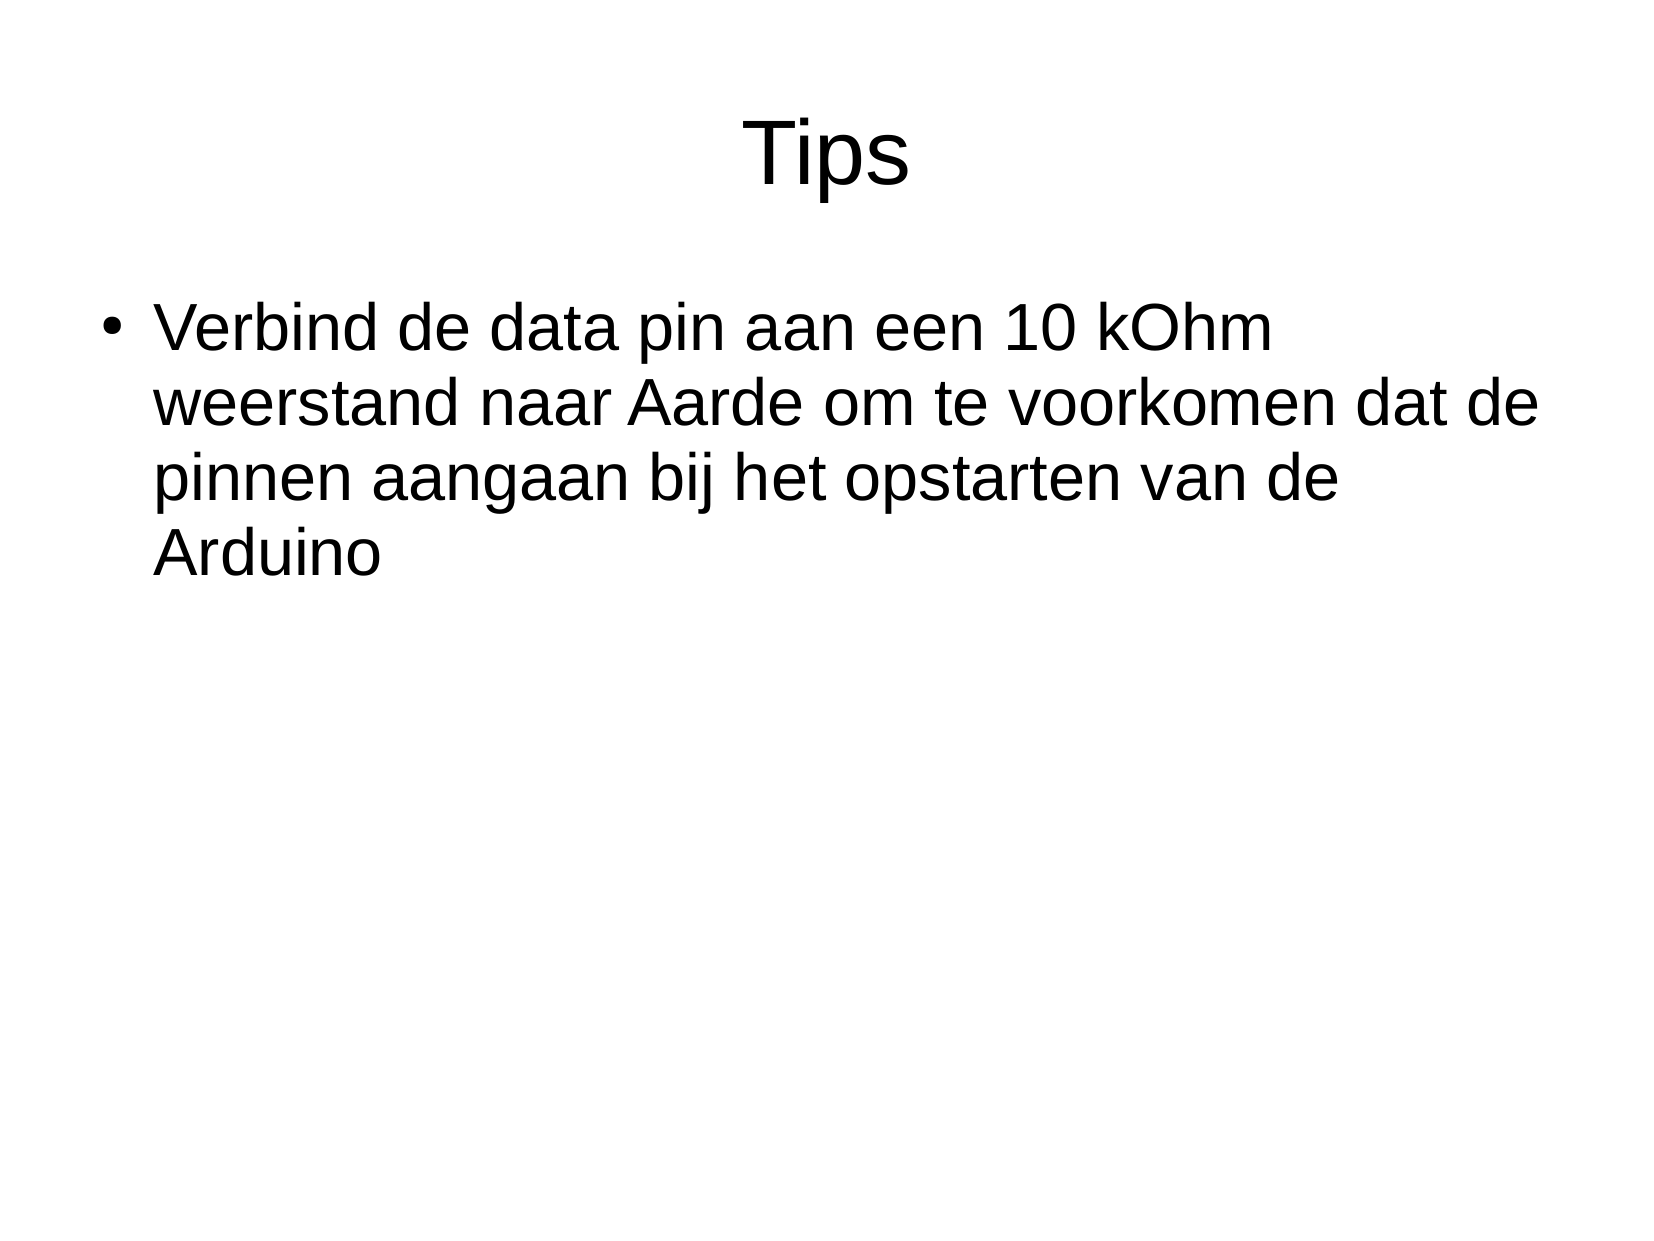

# Tips
Verbind de data pin aan een 10 kOhm weerstand naar Aarde om te voorkomen dat de pinnen aangaan bij het opstarten van de Arduino